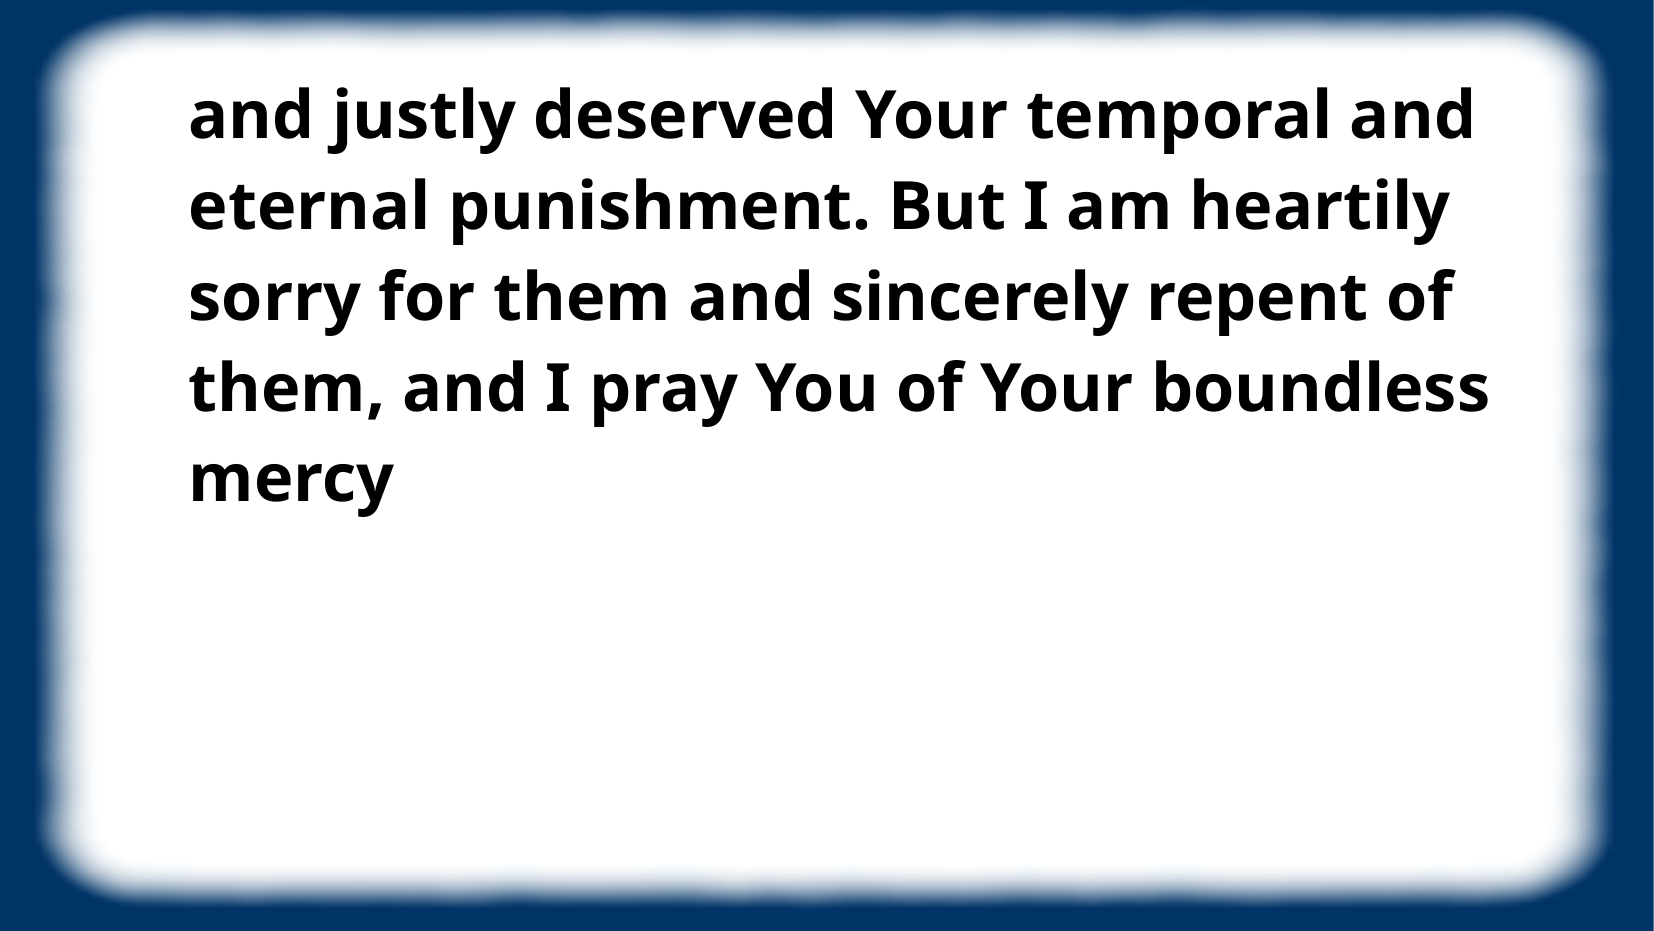

and justly deserved Your temporal and
 eternal punishment. But I am heartily
 sorry for them and sincerely repent of
 them, and I pray You of Your boundless
 mercy